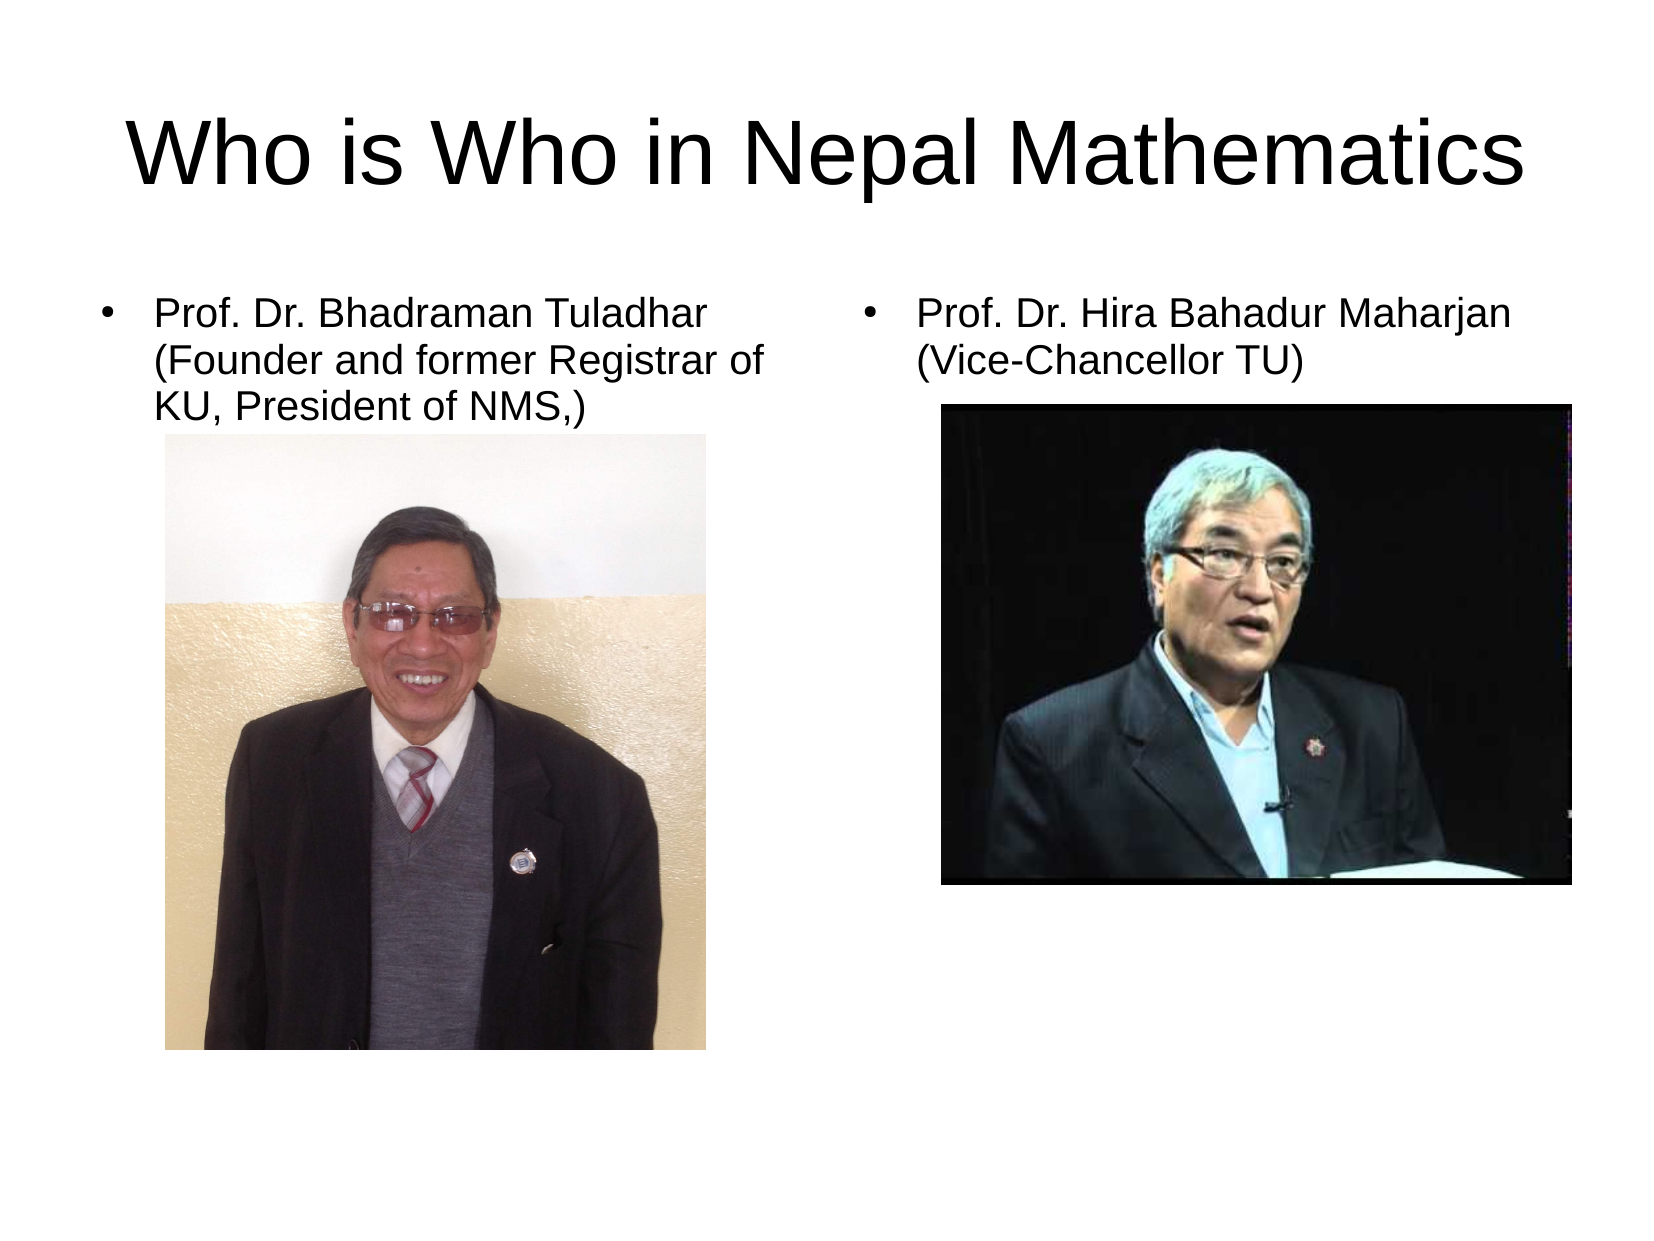

# Who is Who in Nepal Mathematics
Prof. Dr. Bhadraman Tuladhar (Founder and former Registrar of KU, President of NMS,)
Prof. Dr. Hira Bahadur Maharjan (Vice-Chancellor TU)